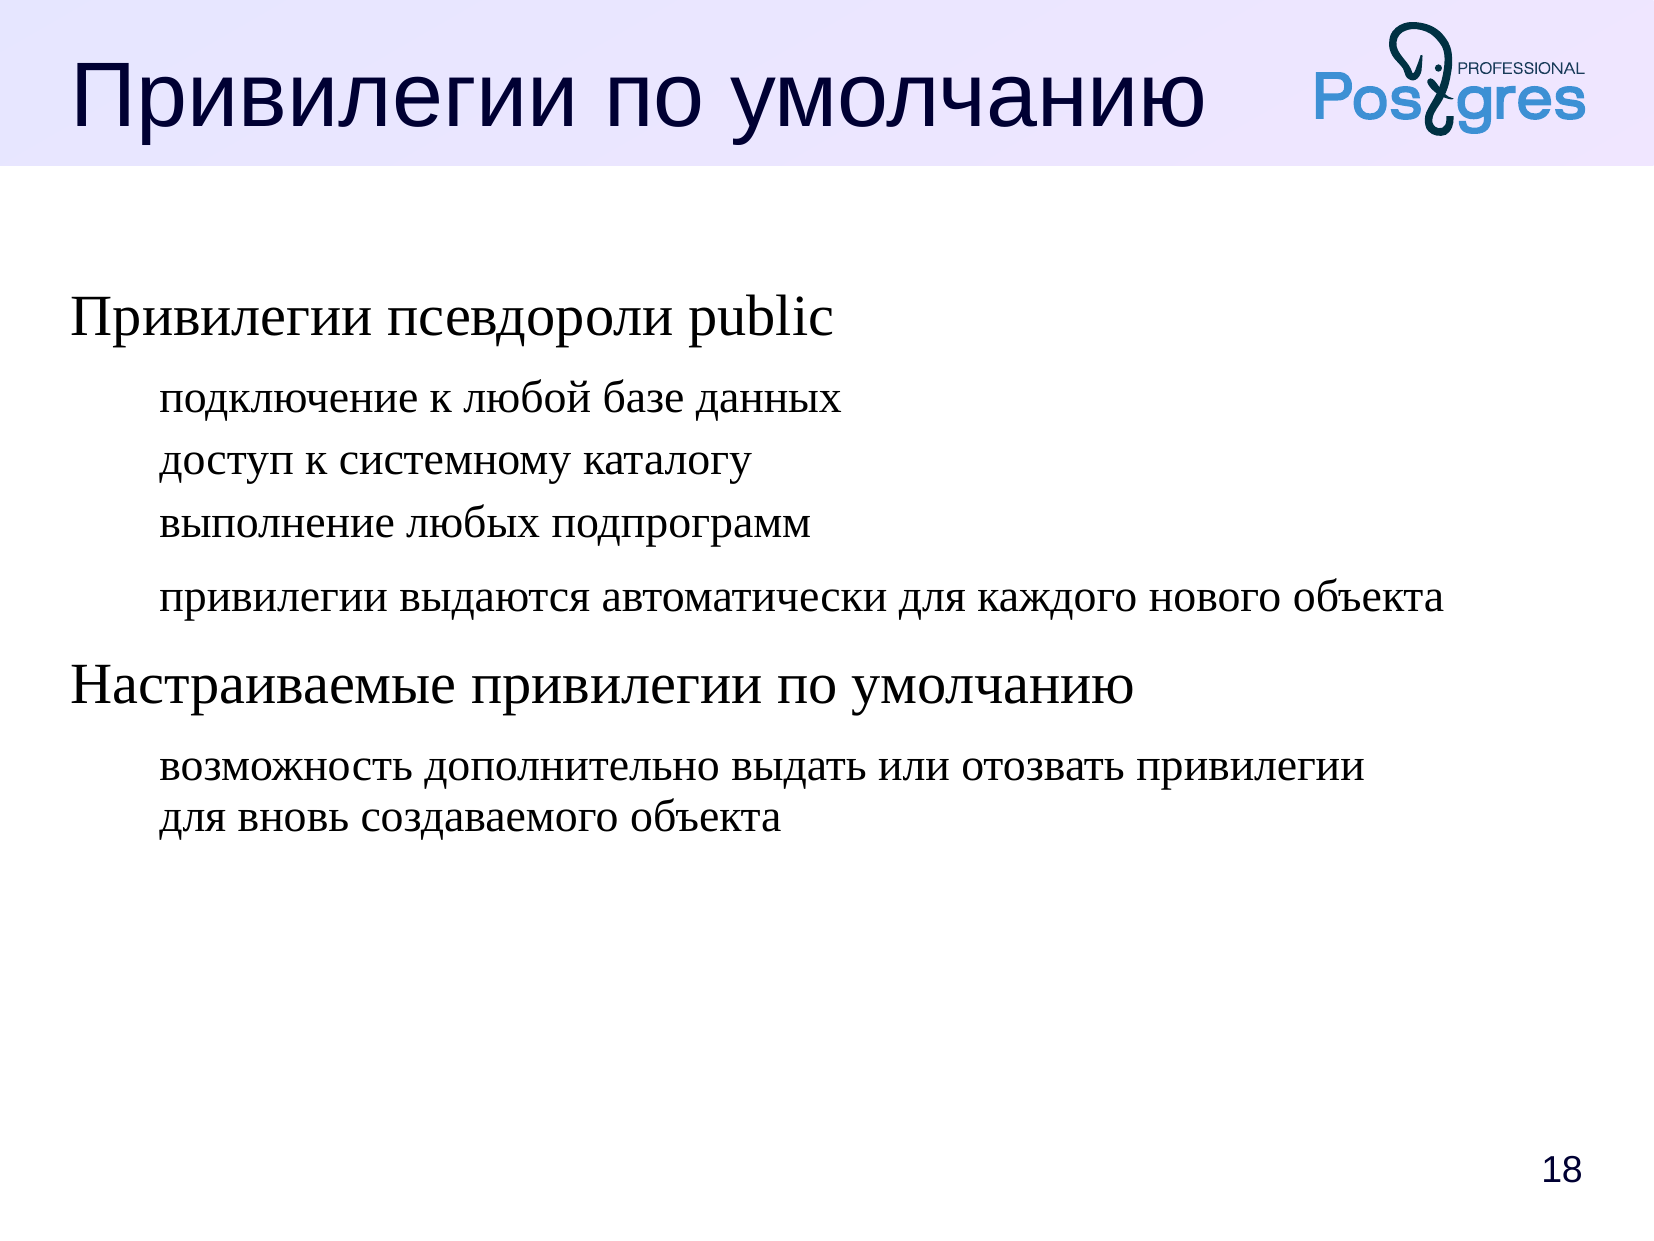

# Привилегии по умолчанию
Привилегии псевдороли public
подключение к любой базе данных
доступ к системному каталогу
выполнение любых подпрограмм
привилегии выдаются автоматически для каждого нового объекта
Настраиваемые привилегии по умолчанию
возможность дополнительно выдать или отозвать привилегии
для вновь создаваемого объекта